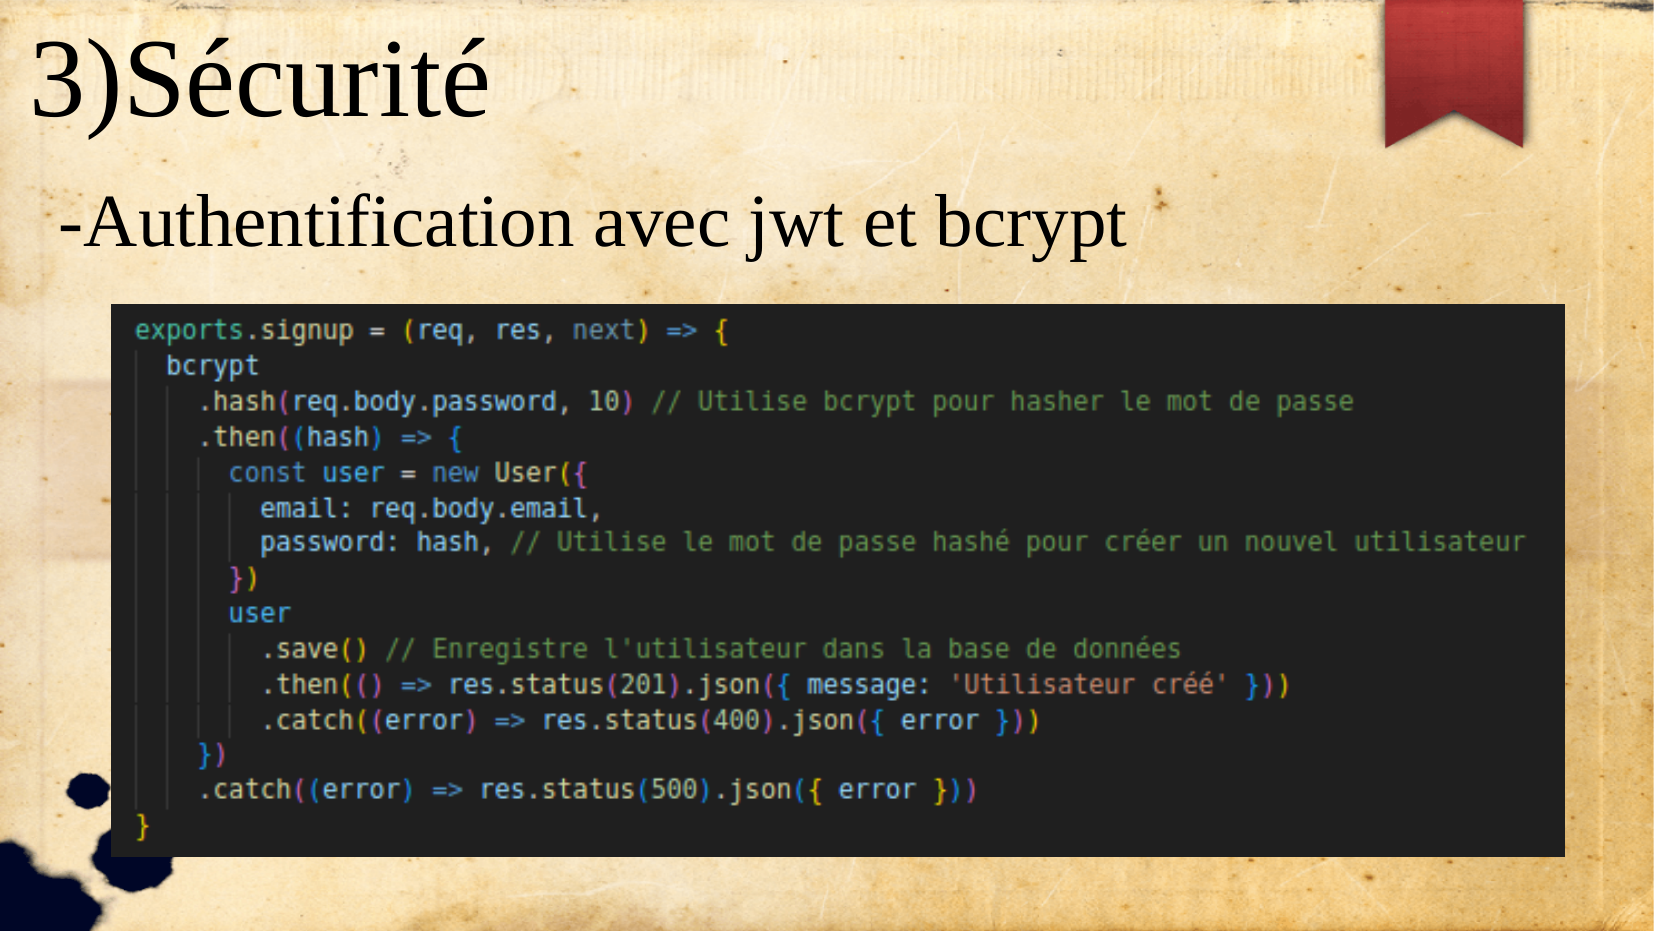

# 3)Sécurité
-Authentification avec jwt et bcrypt